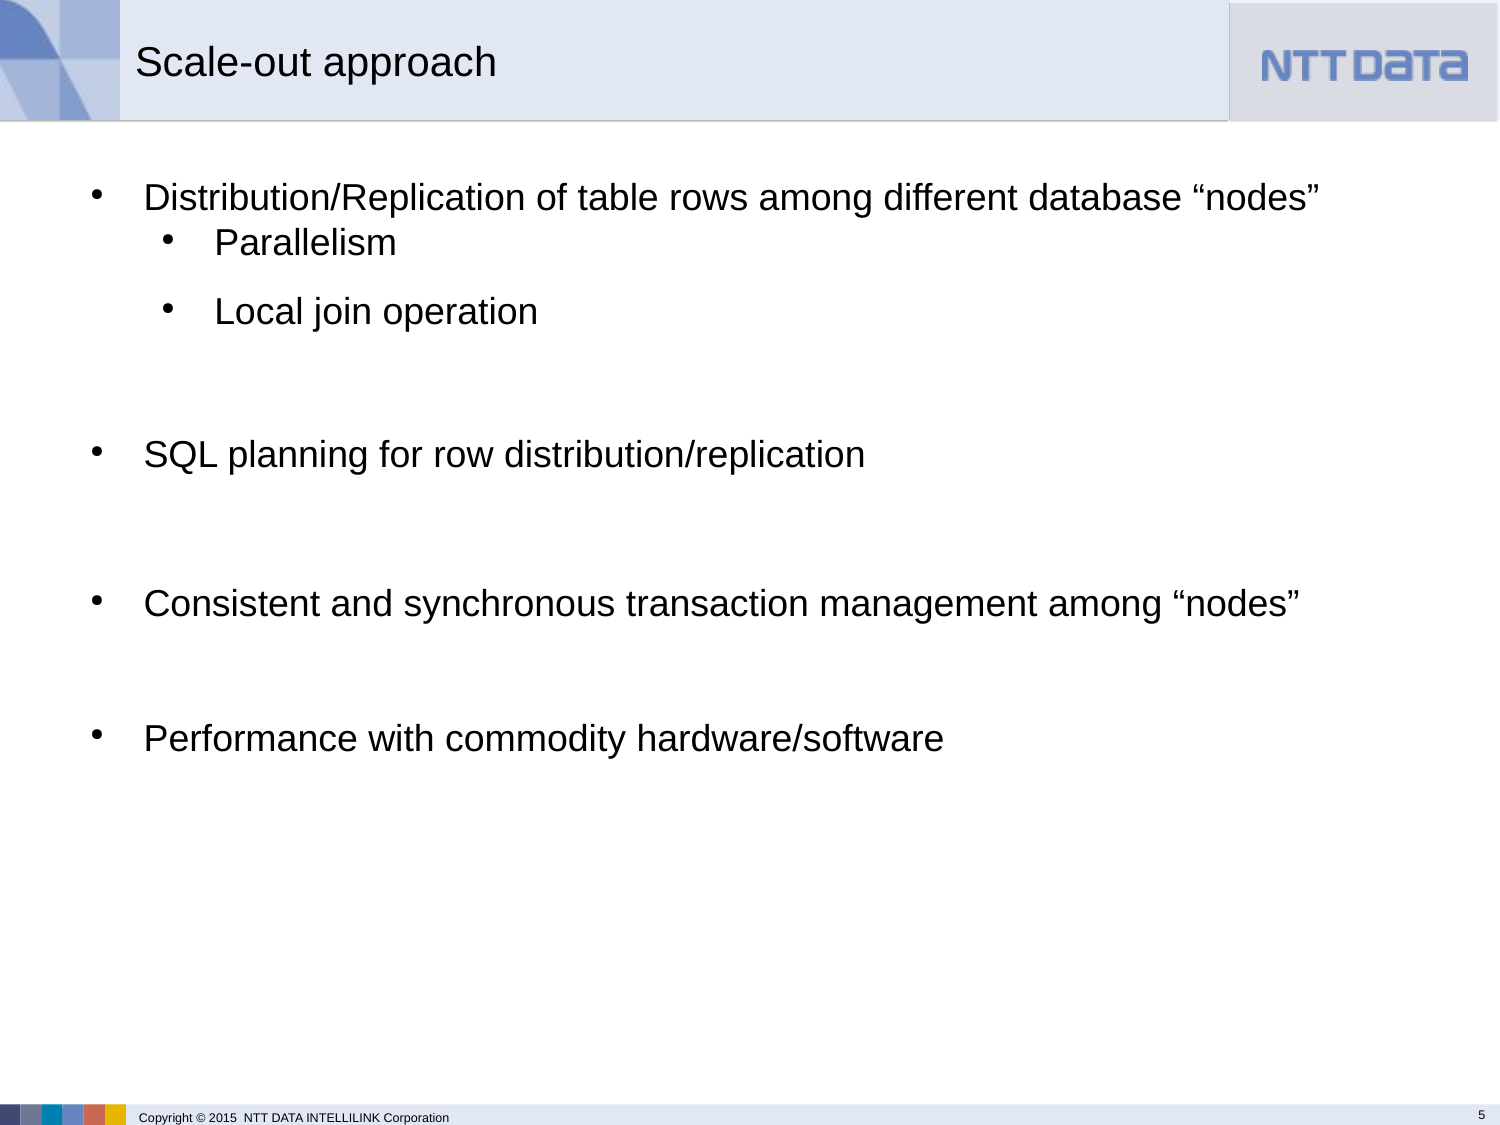

Scale-out approach
# Distribution/Replication of table rows among different database “nodes”
Parallelism
Local join operation
SQL planning for row distribution/replication
Consistent and synchronous transaction management among “nodes”
Performance with commodity hardware/software